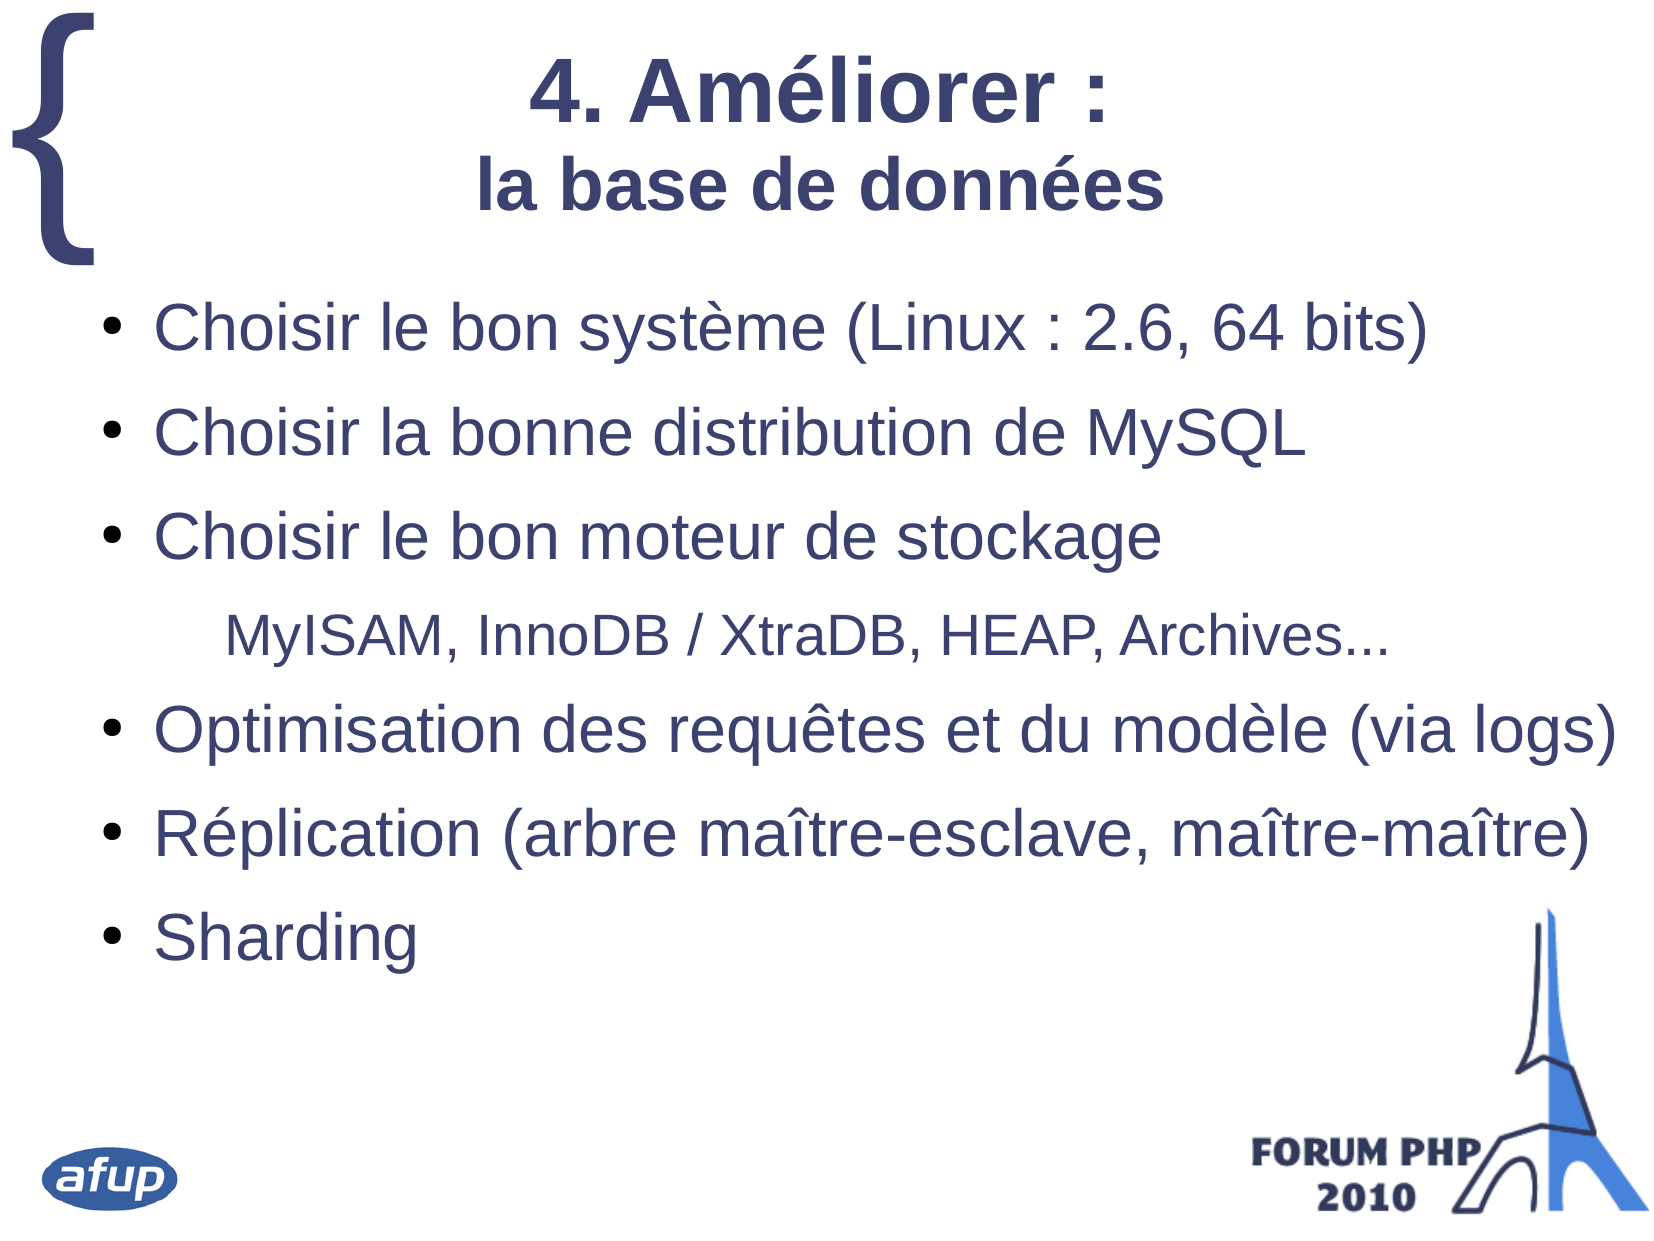

# 4. Améliorer : la base de données
Choisir le bon système (Linux : 2.6, 64 bits)
Choisir la bonne distribution de MySQL
Choisir le bon moteur de stockage
MyISAM, InnoDB / XtraDB, HEAP, Archives...
Optimisation des requêtes et du modèle (via logs)
Réplication (arbre maître-esclave, maître-maître)
Sharding